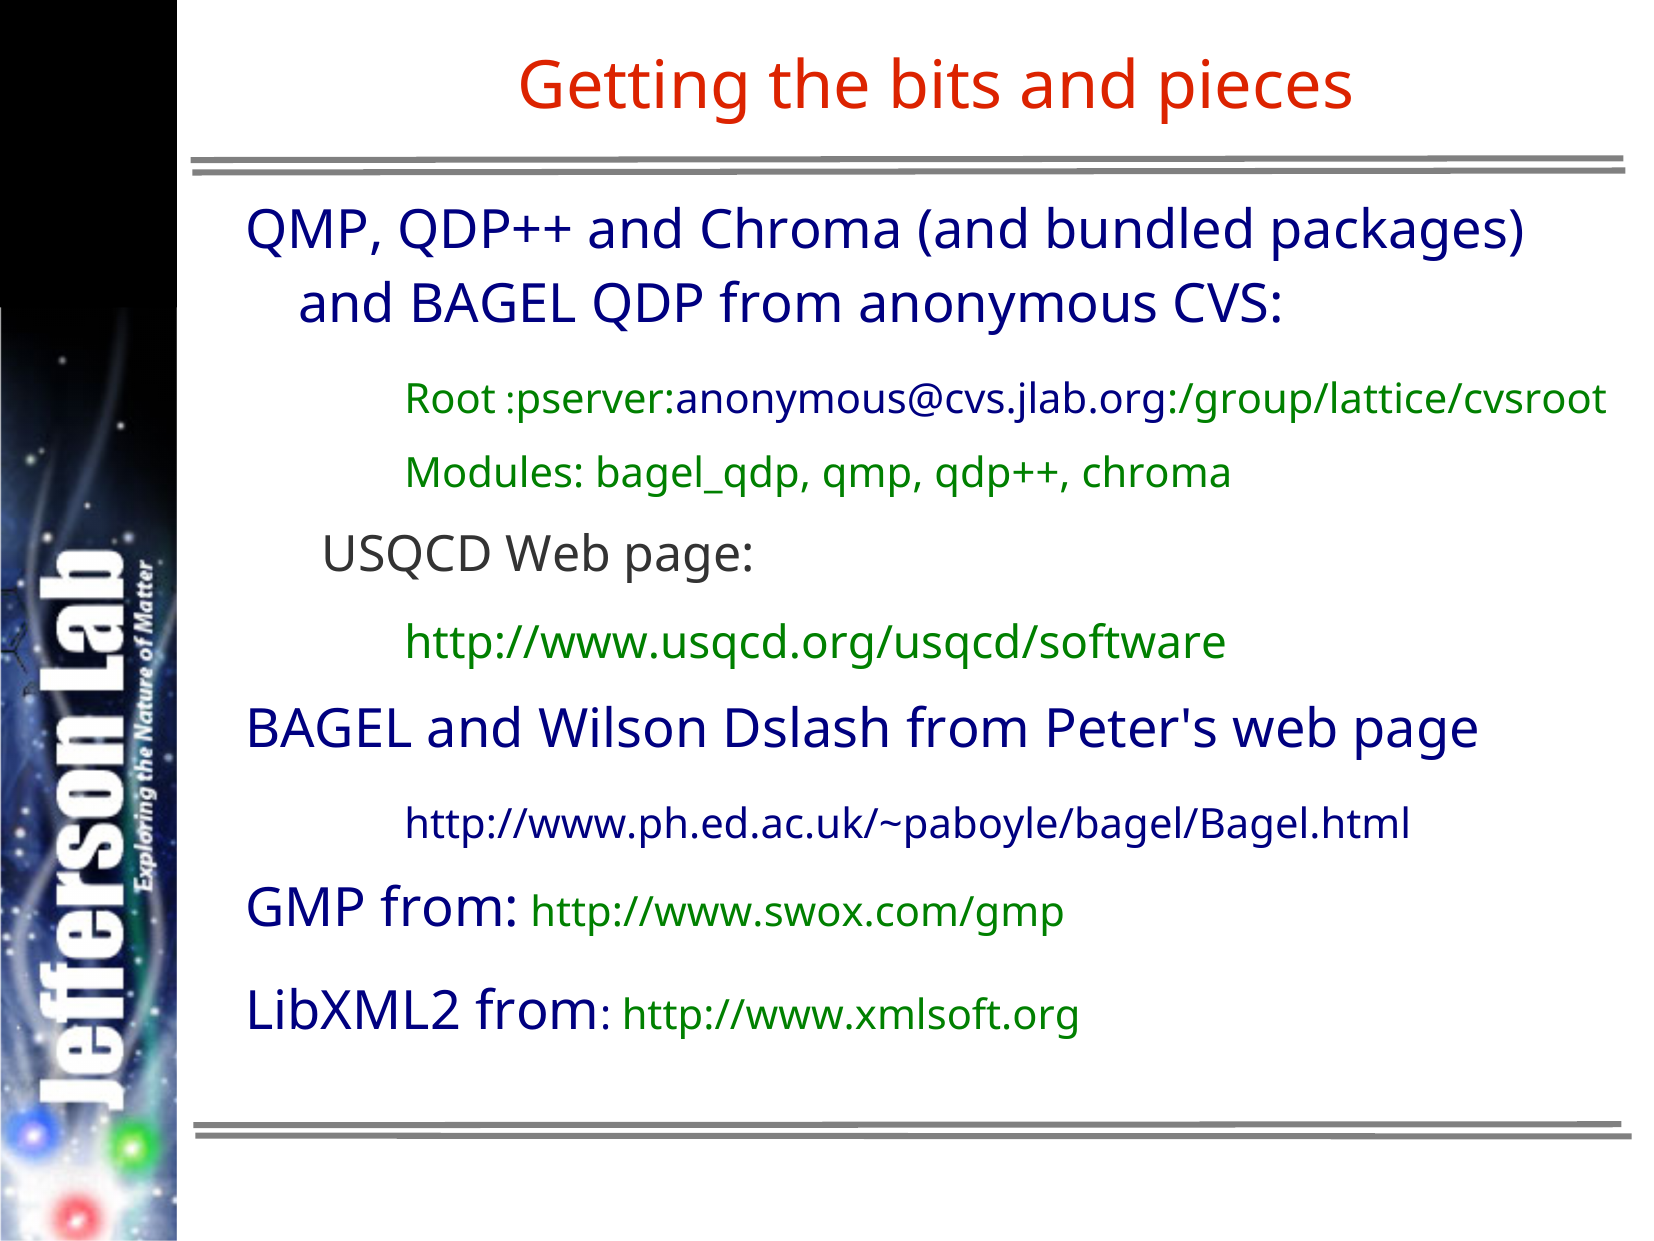

# Getting the bits and pieces
QMP, QDP++ and Chroma (and bundled packages) and BAGEL QDP from anonymous CVS:
Root :pserver:anonymous@cvs.jlab.org:/group/lattice/cvsroot
Modules: bagel_qdp, qmp, qdp++, chroma
USQCD Web page:
http://www.usqcd.org/usqcd/software
BAGEL and Wilson Dslash from Peter's web page
http://www.ph.ed.ac.uk/~paboyle/bagel/Bagel.html
GMP from: http://www.swox.com/gmp
LibXML2 from: http://www.xmlsoft.org